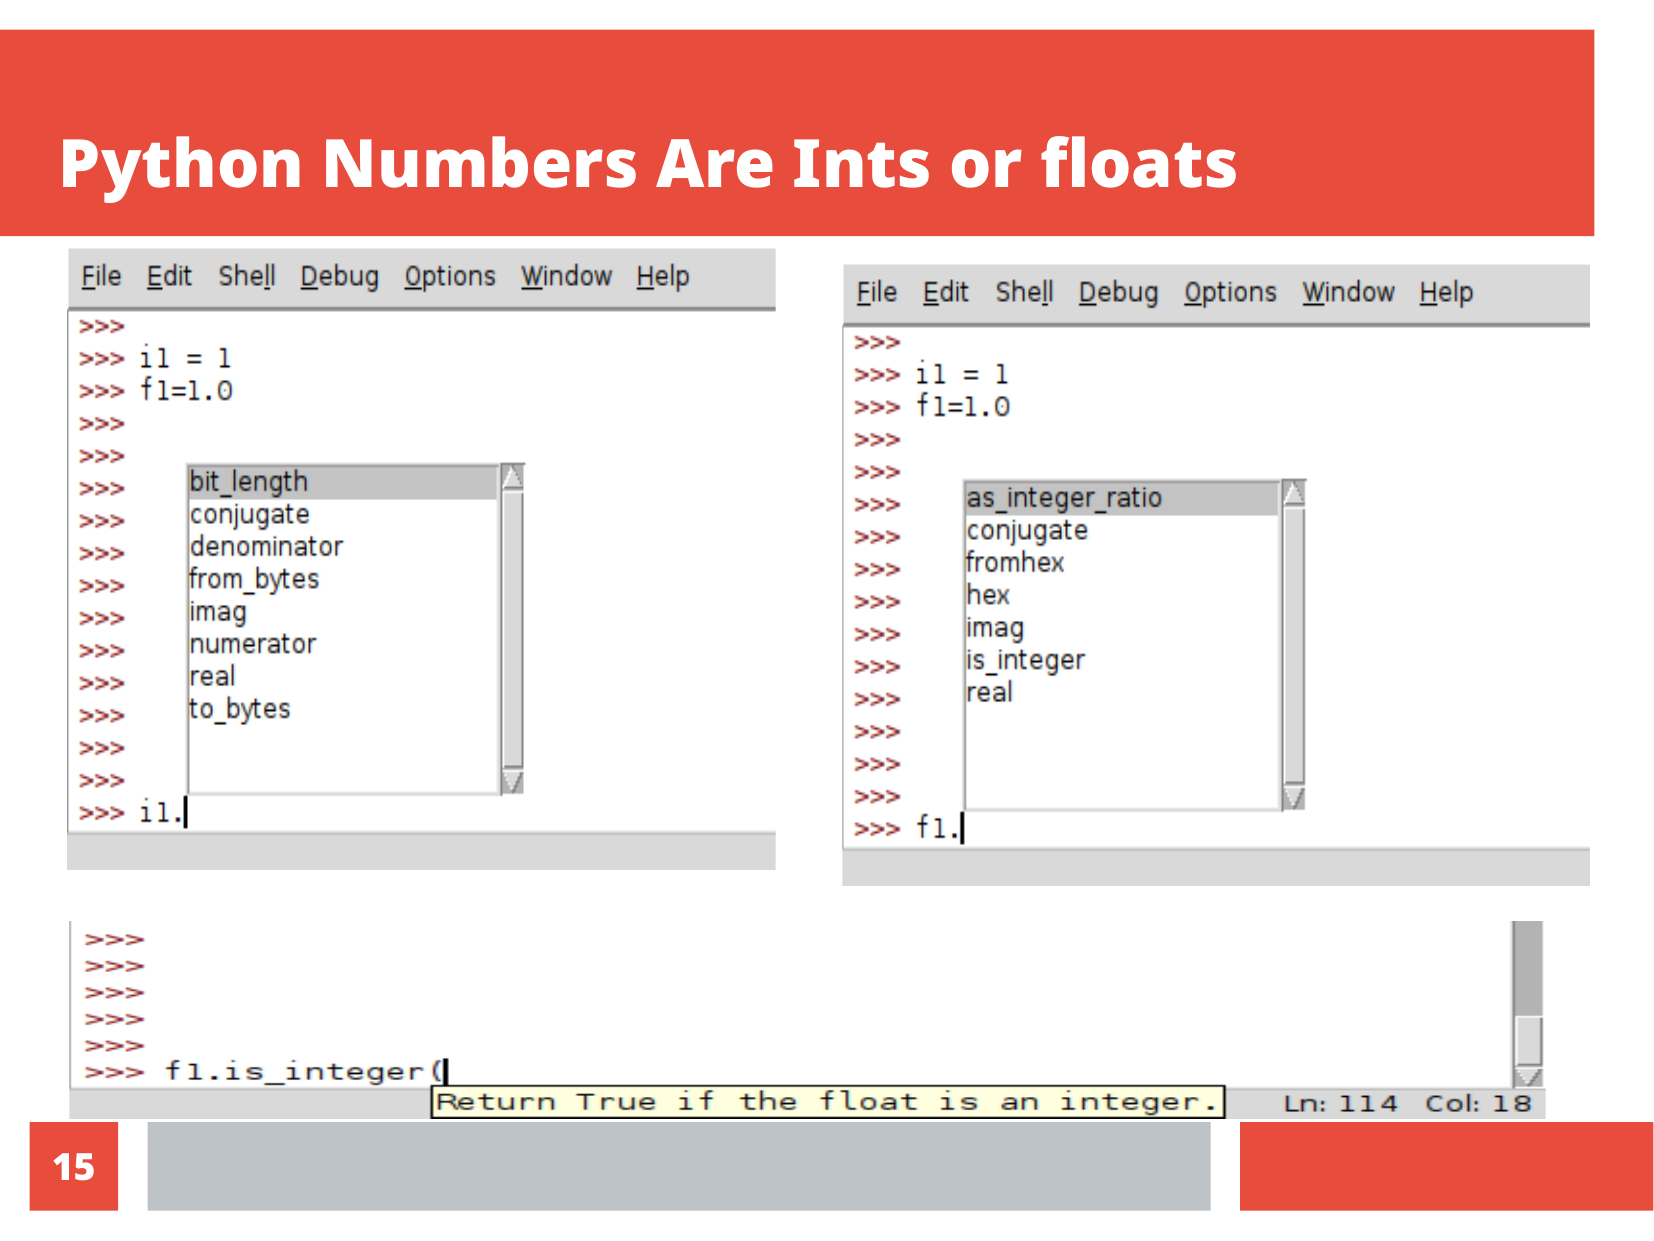

# Python Numbers Are Ints or floats
15